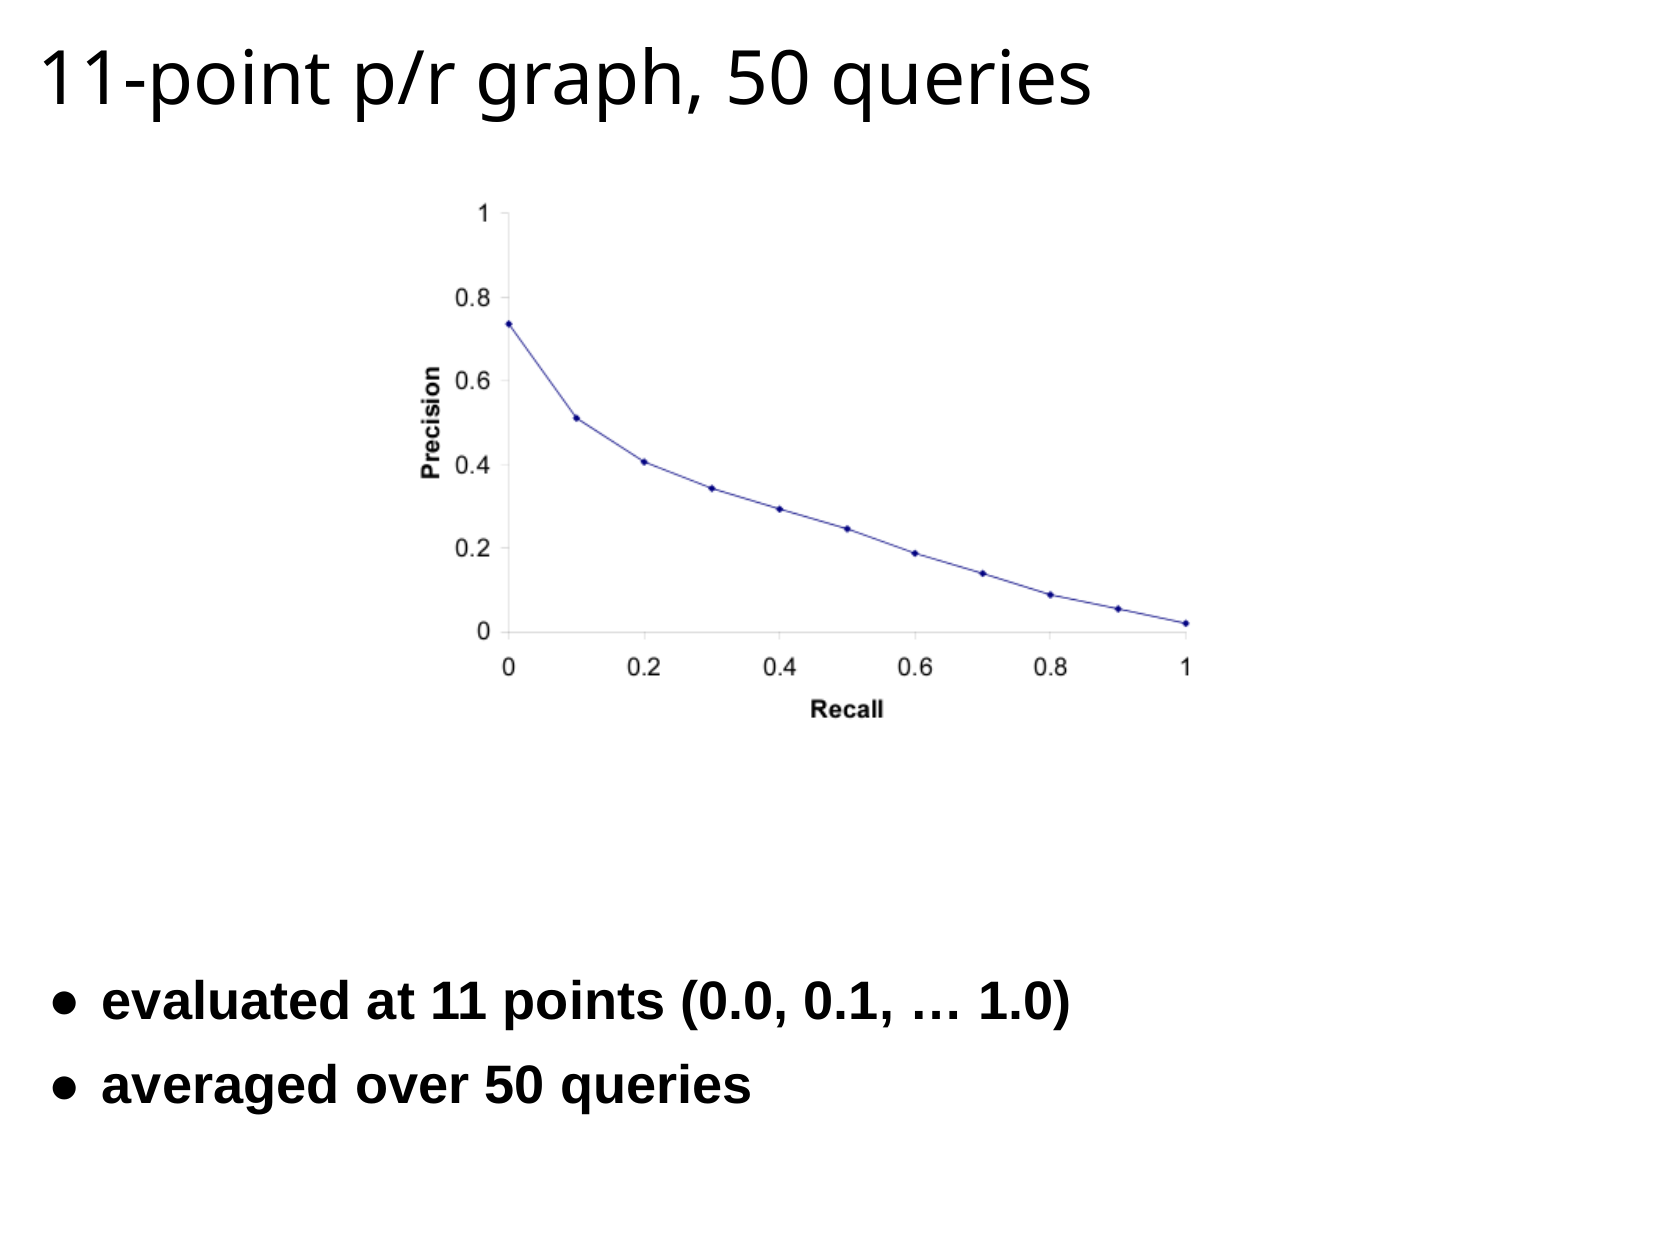

# 11-point p/r graph, 50 queries
evaluated at 11 points (0.0, 0.1, … 1.0)
averaged over 50 queries